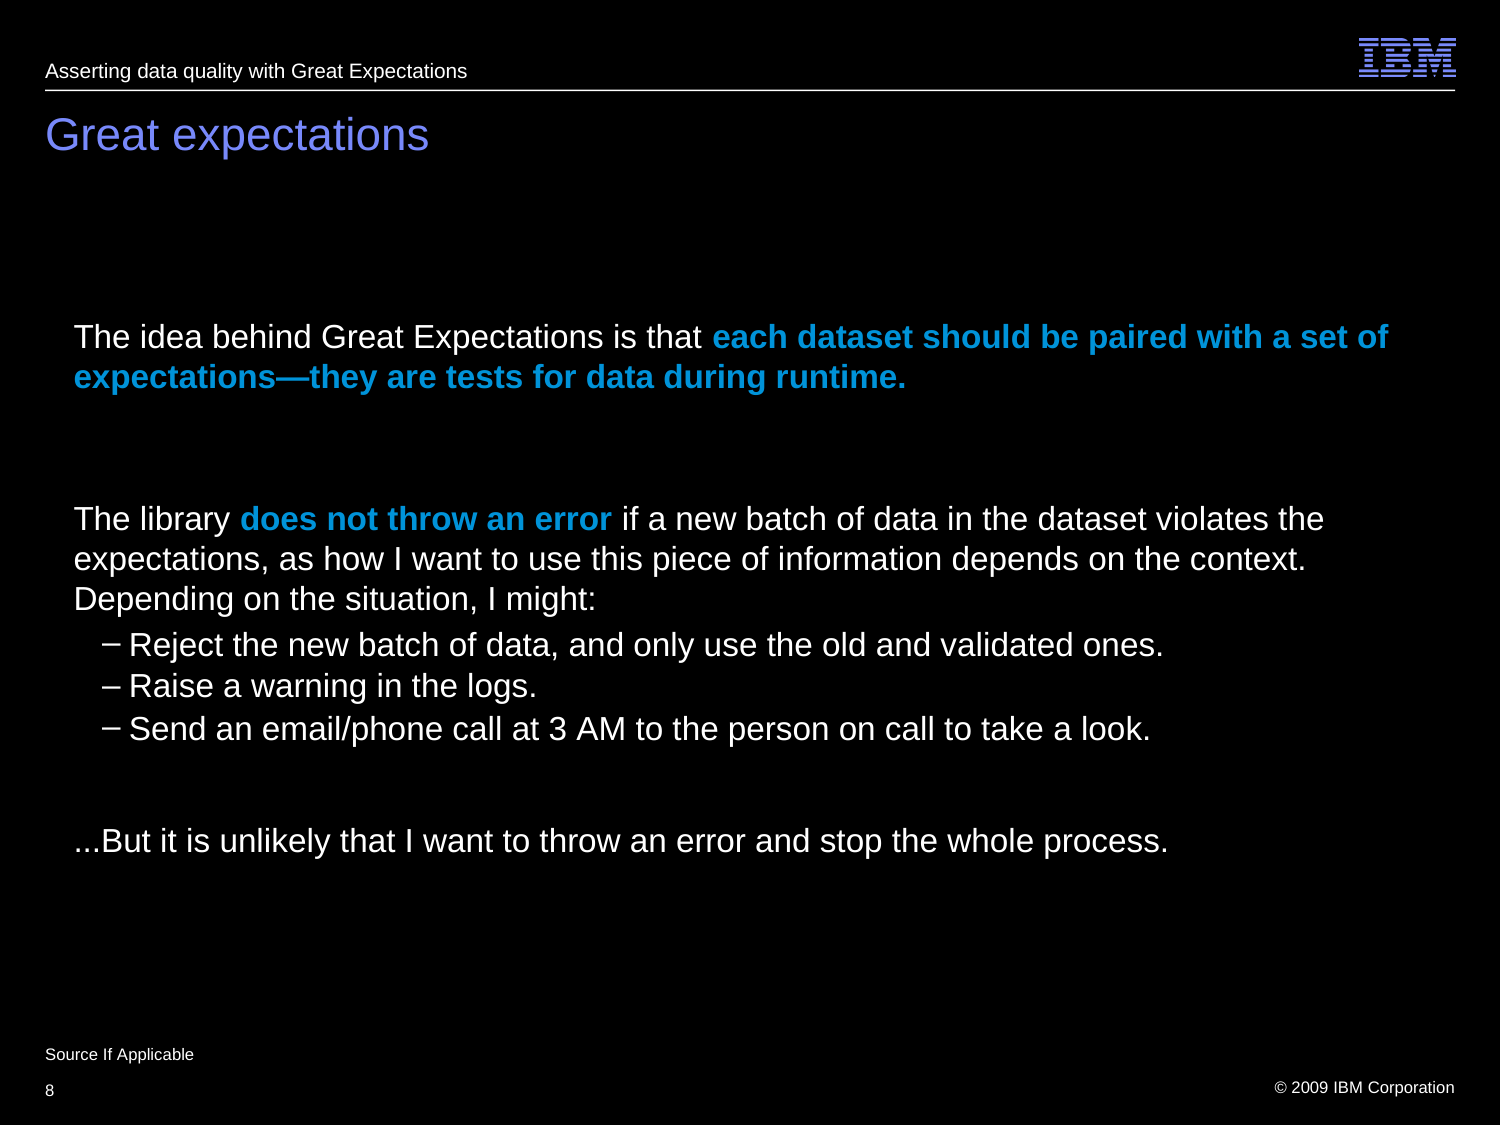

Asserting data quality with Great Expectations
# Great expectations
The idea behind Great Expectations is that each dataset should be paired with a set of expectations—they are tests for data during runtime.
The library does not throw an error if a new batch of data in the dataset violates the expectations, as how I want to use this piece of information depends on the context. Depending on the situation, I might:
Reject the new batch of data, and only use the old and validated ones.
Raise a warning in the logs.
Send an email/phone call at 3 AM to the person on call to take a look.
...But it is unlikely that I want to throw an error and stop the whole process.
 Source If Applicable
8